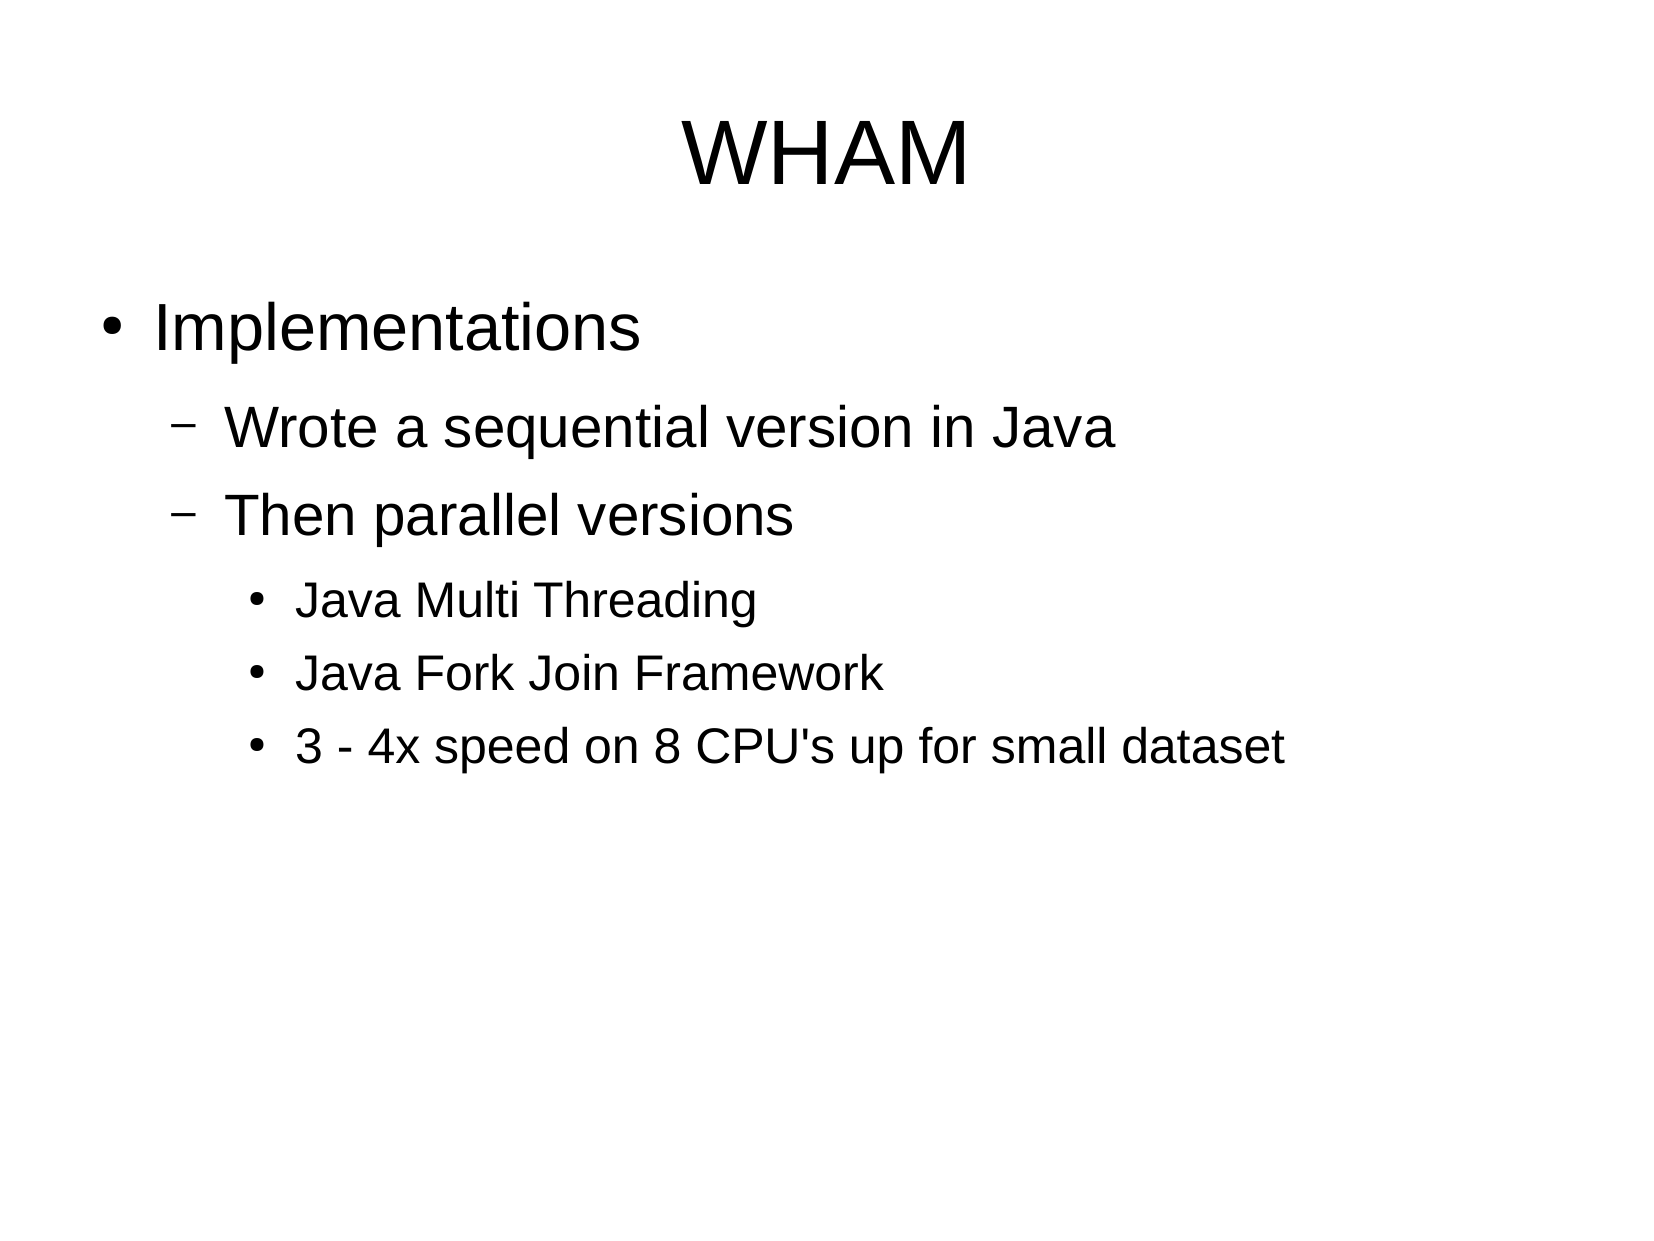

# WHAM
Implementations
Wrote a sequential version in Java
Then parallel versions
Java Multi Threading
Java Fork Join Framework
3 - 4x speed on 8 CPU's up for small dataset